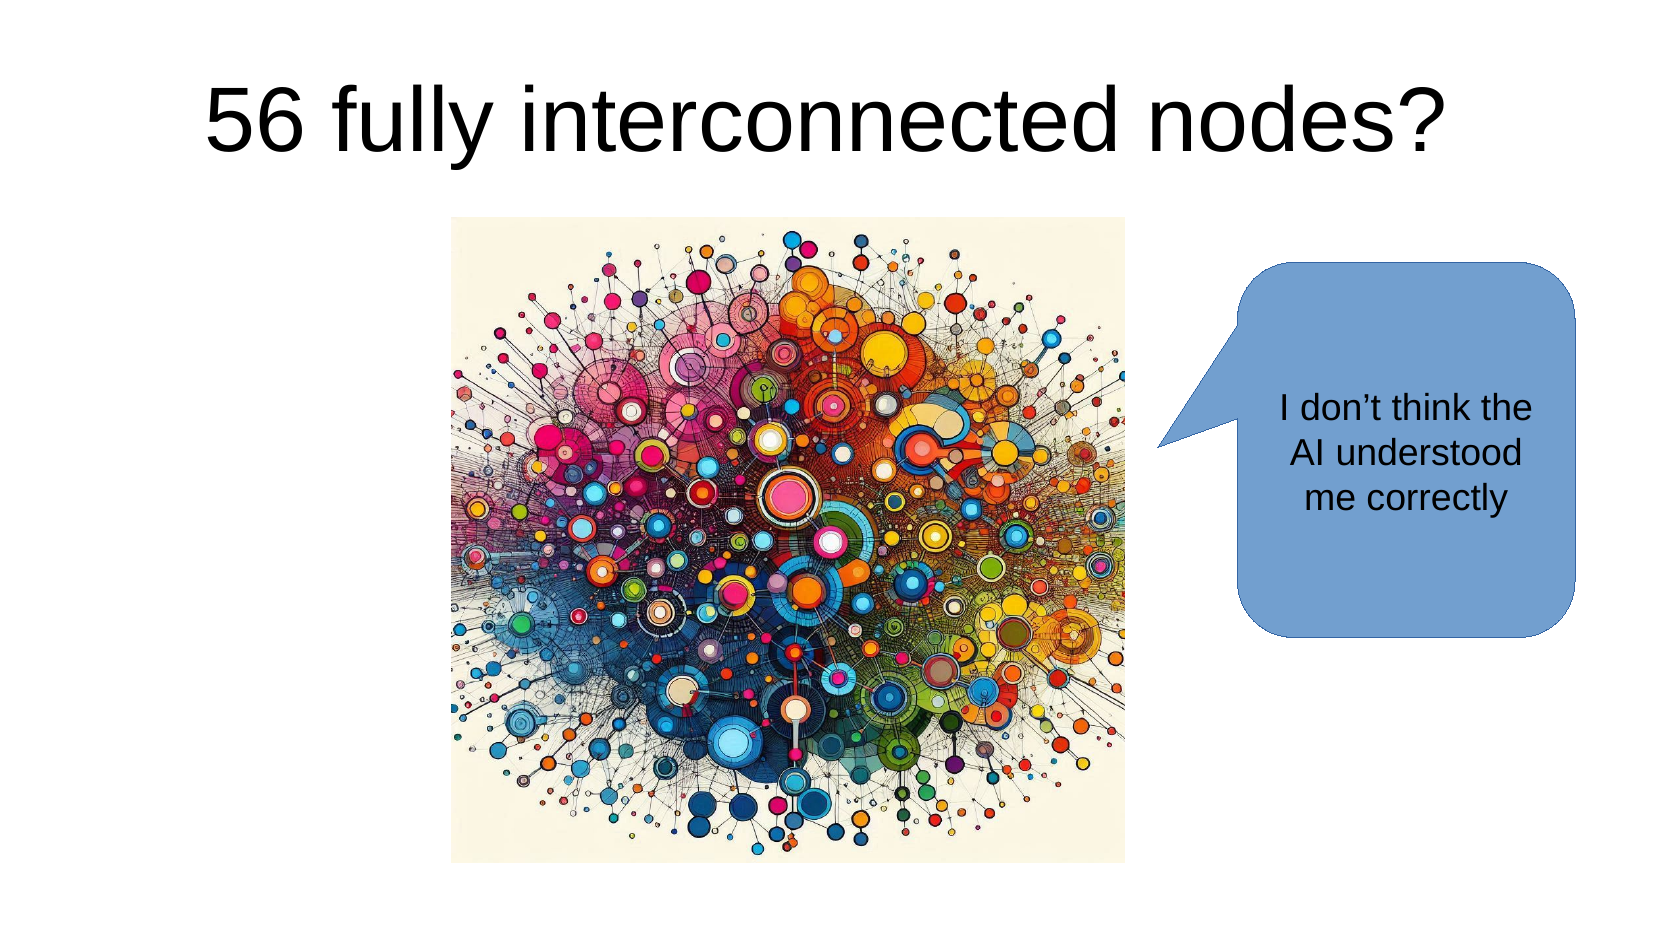

# 56 fully interconnected nodes?
I don’t think the AI understood me correctly